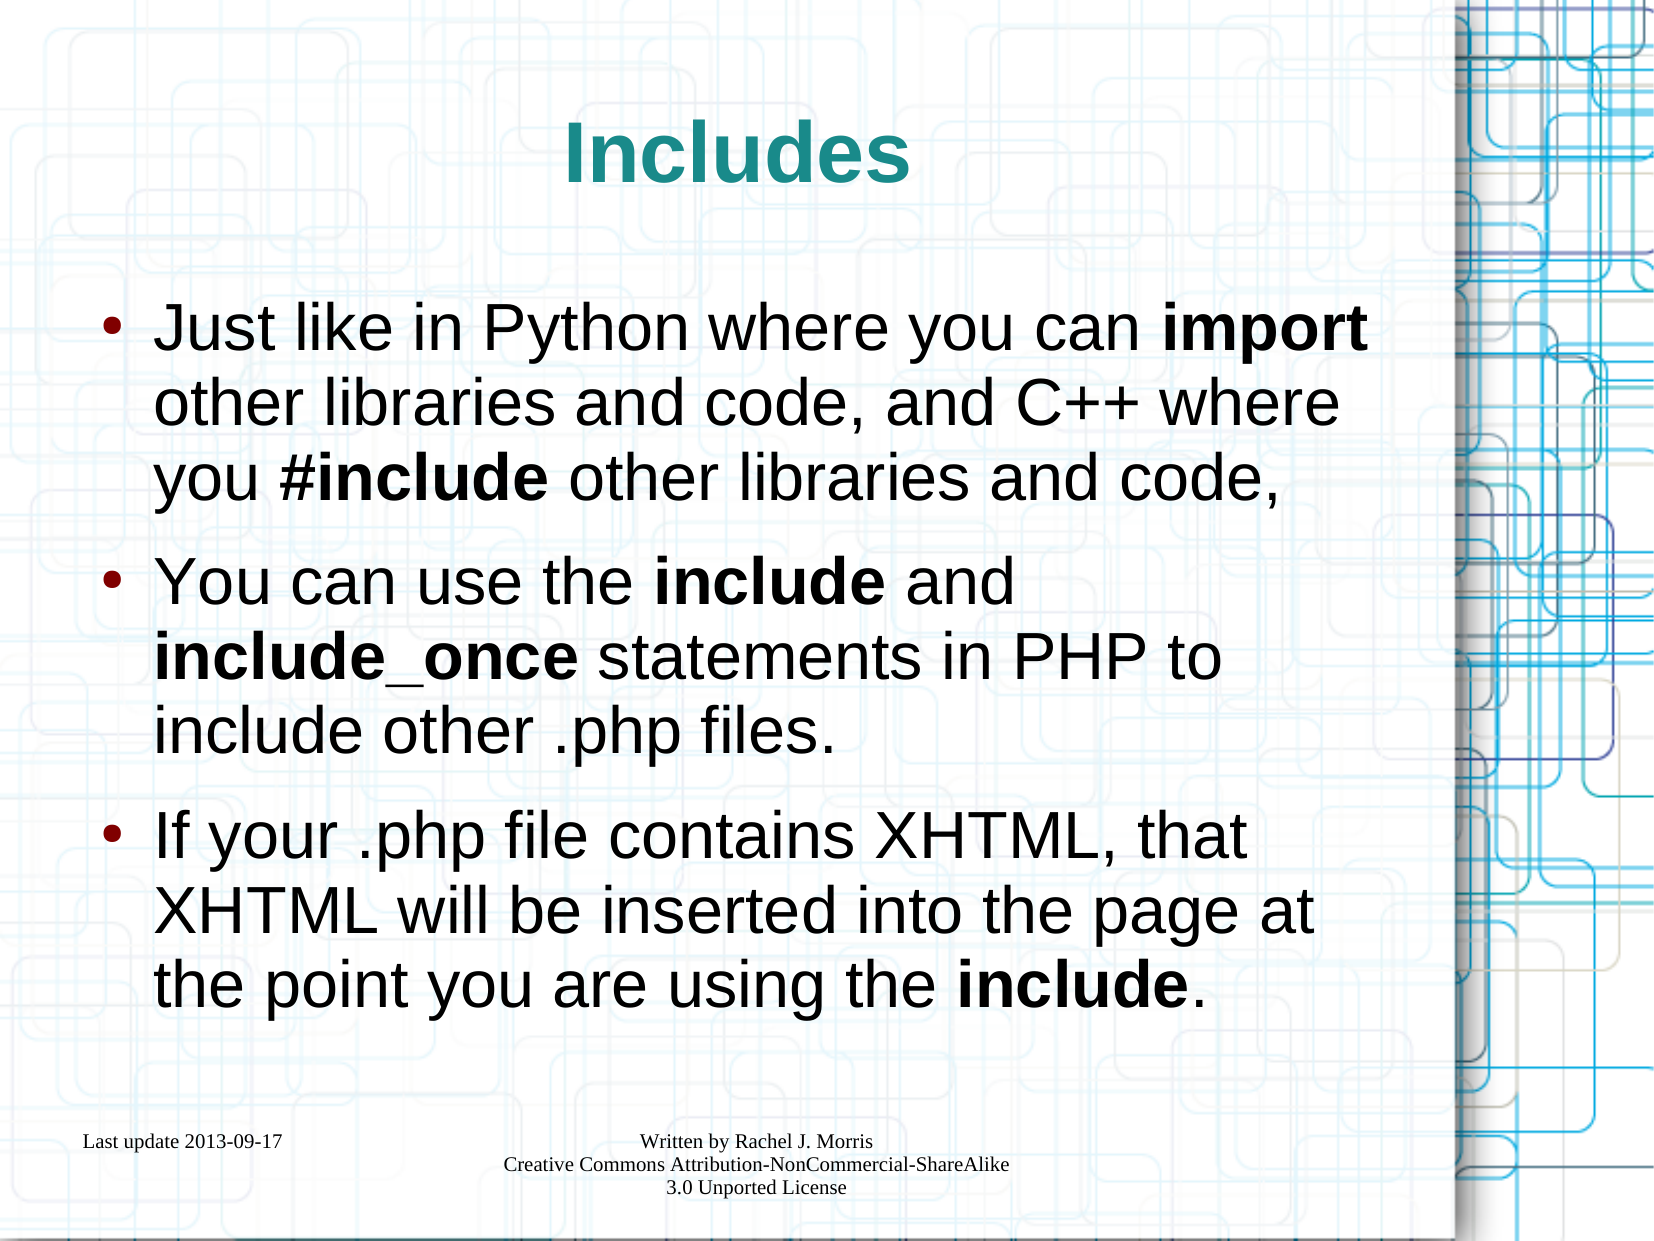

# Includes
Just like in Python where you can import other libraries and code, and C++ where you #include other libraries and code,
You can use the include and include_once statements in PHP to include other .php files.
If your .php file contains XHTML, that XHTML will be inserted into the page at the point you are using the include.